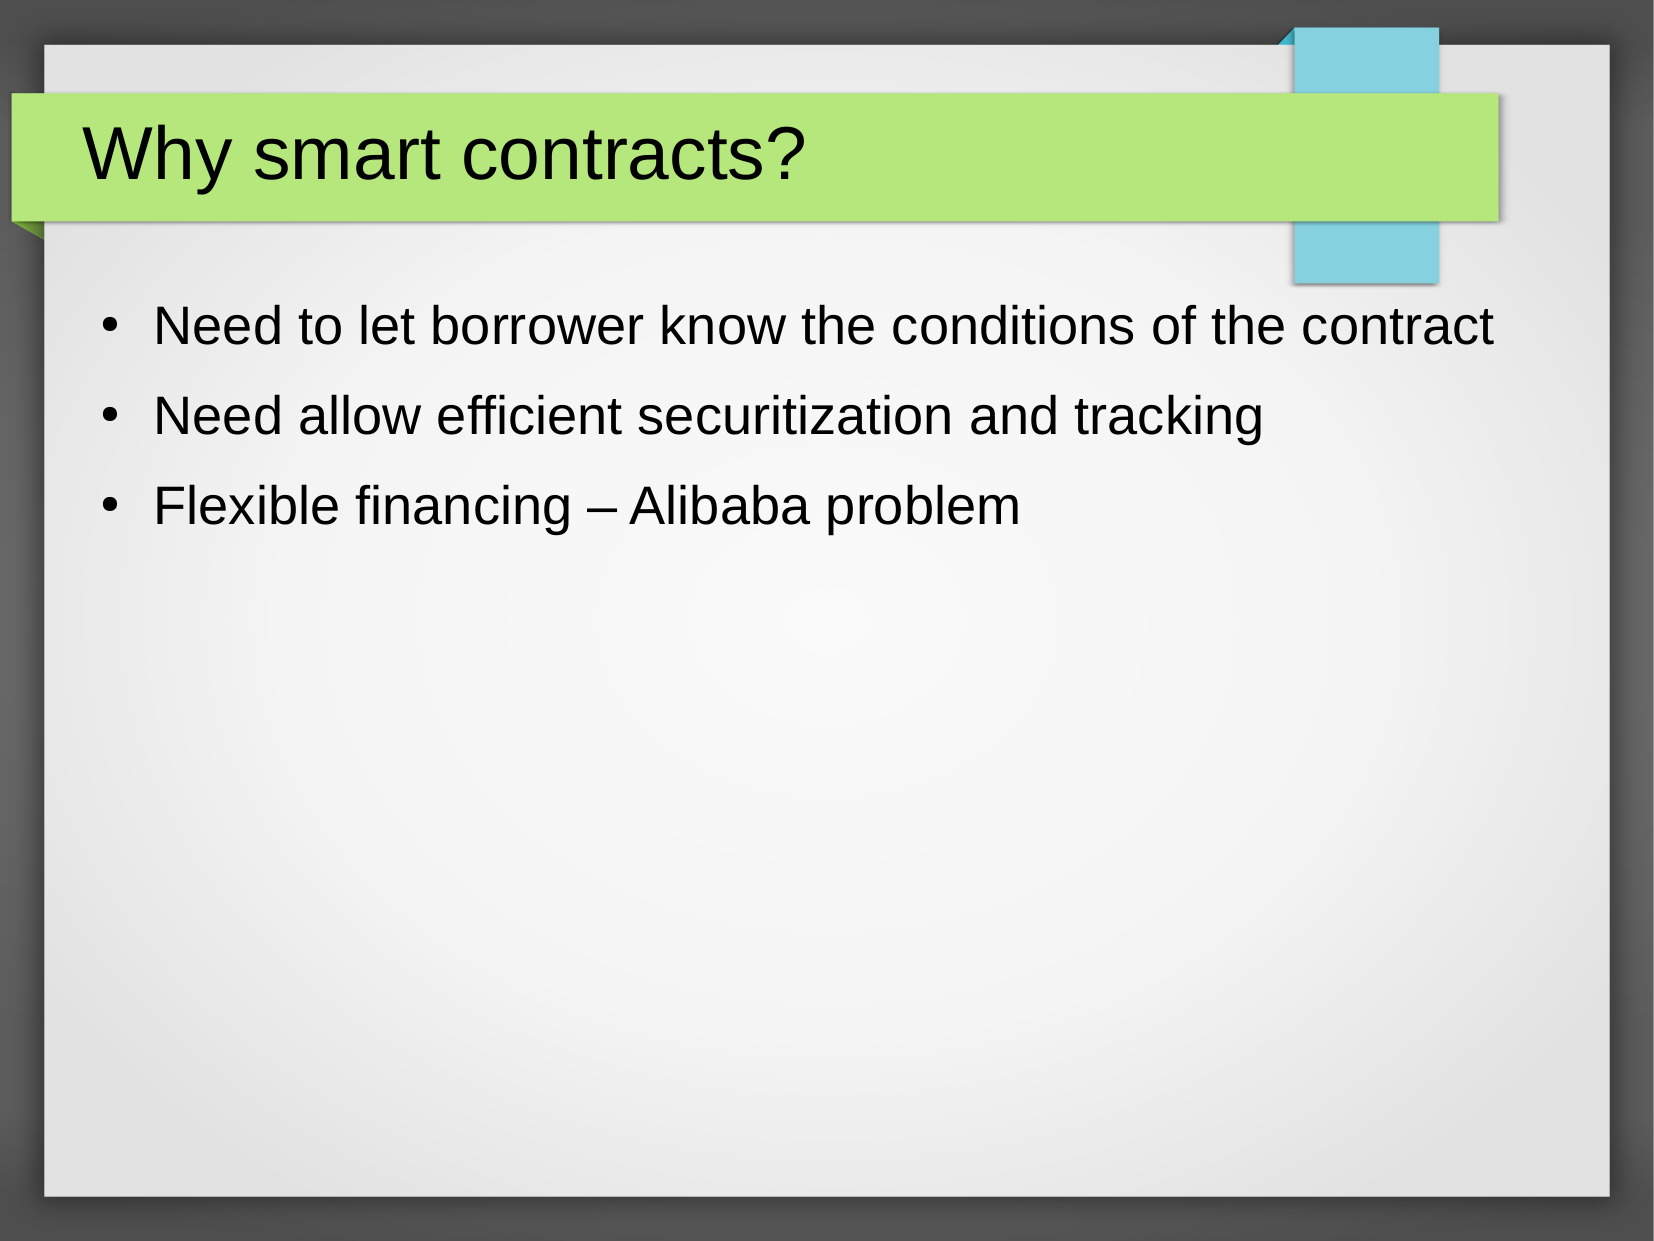

# Why smart contracts?
Need to let borrower know the conditions of the contract
Need allow efficient securitization and tracking
Flexible financing – Alibaba problem